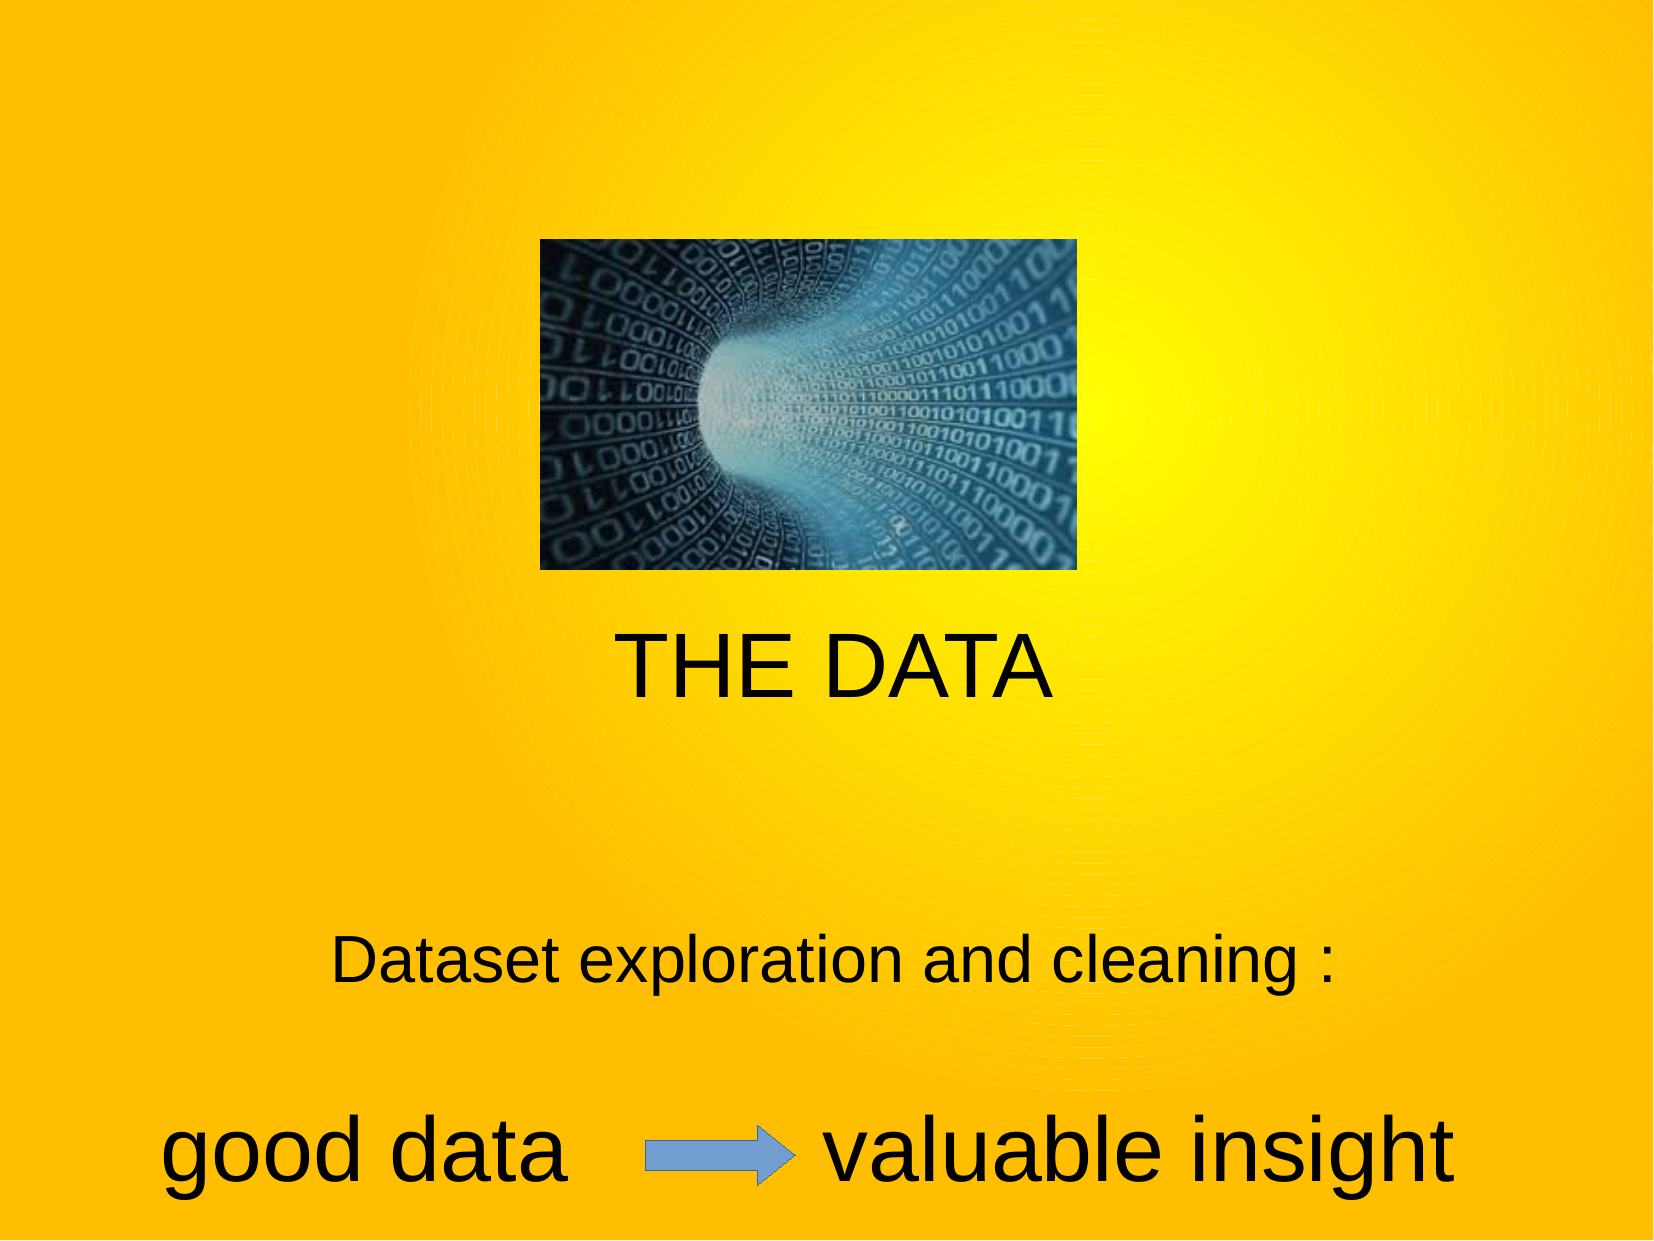

# THE DATA Dataset exploration and cleaning : good data valuable insight